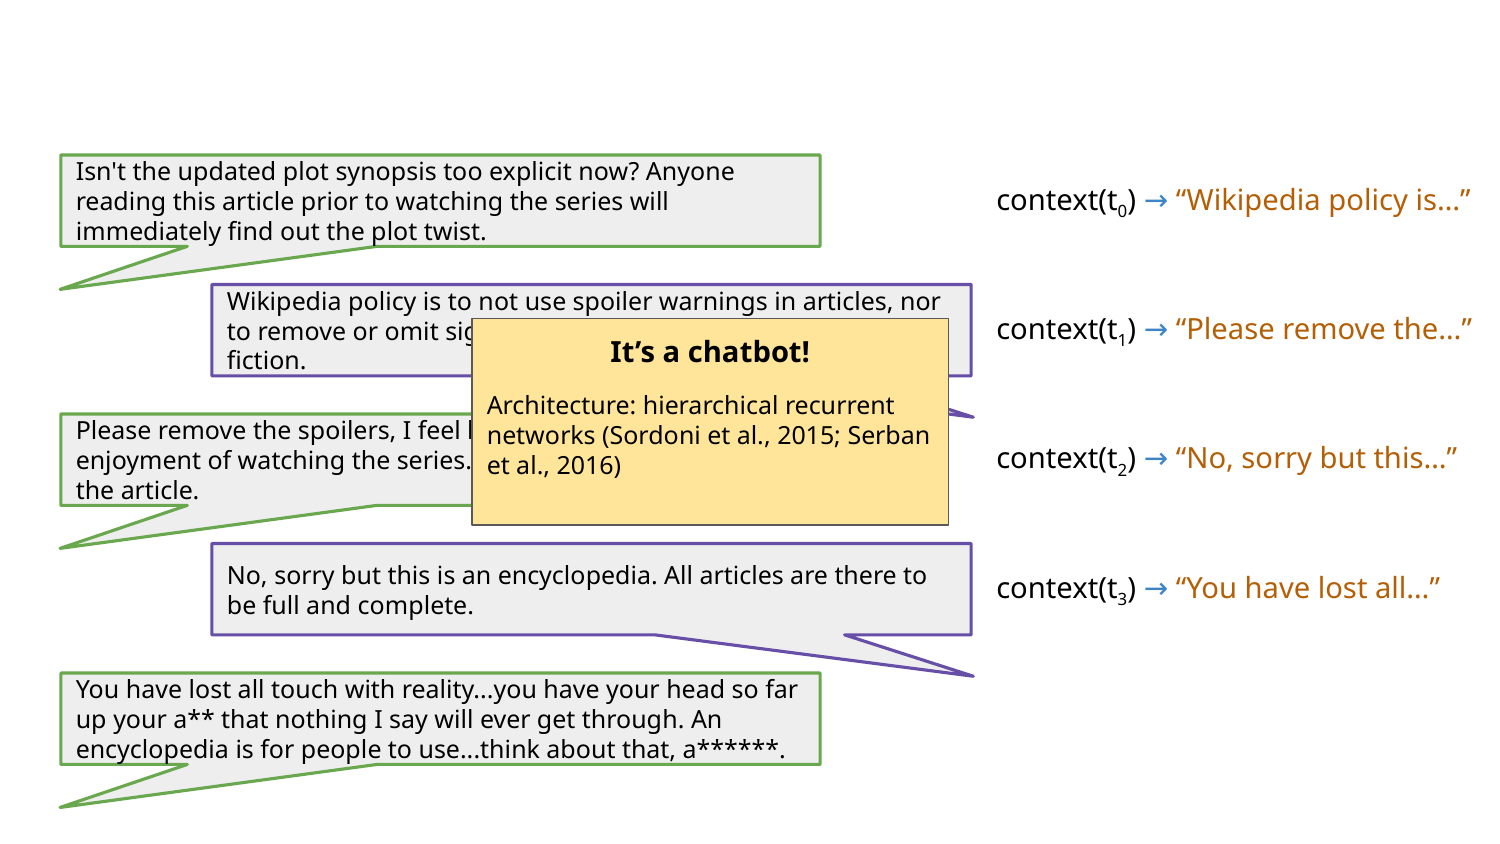

Isn't the updated plot synopsis too explicit now? Anyone reading this article prior to watching the series will immediately find out the plot twist.
context(t0) → “Wikipedia policy is…”
Wikipedia policy is to not use spoiler warnings in articles, nor to remove or omit significant information about a work of fiction.
context(t1) → “Please remove the…”
It’s a chatbot!
Architecture: hierarchical recurrent networks (Sordoni et al., 2015; Serban et al., 2016)
Please remove the spoilers, I feel like I've been robbed of the enjoyment of watching the series. It’s asinine to keep this in the article.
context(t2) → “No, sorry but this…”
No, sorry but this is an encyclopedia. All articles are there to be full and complete.
context(t3) → “You have lost all…”
You have lost all touch with reality...you have your head so far up your a** that nothing I say will ever get through. An encyclopedia is for people to use...think about that, a******.